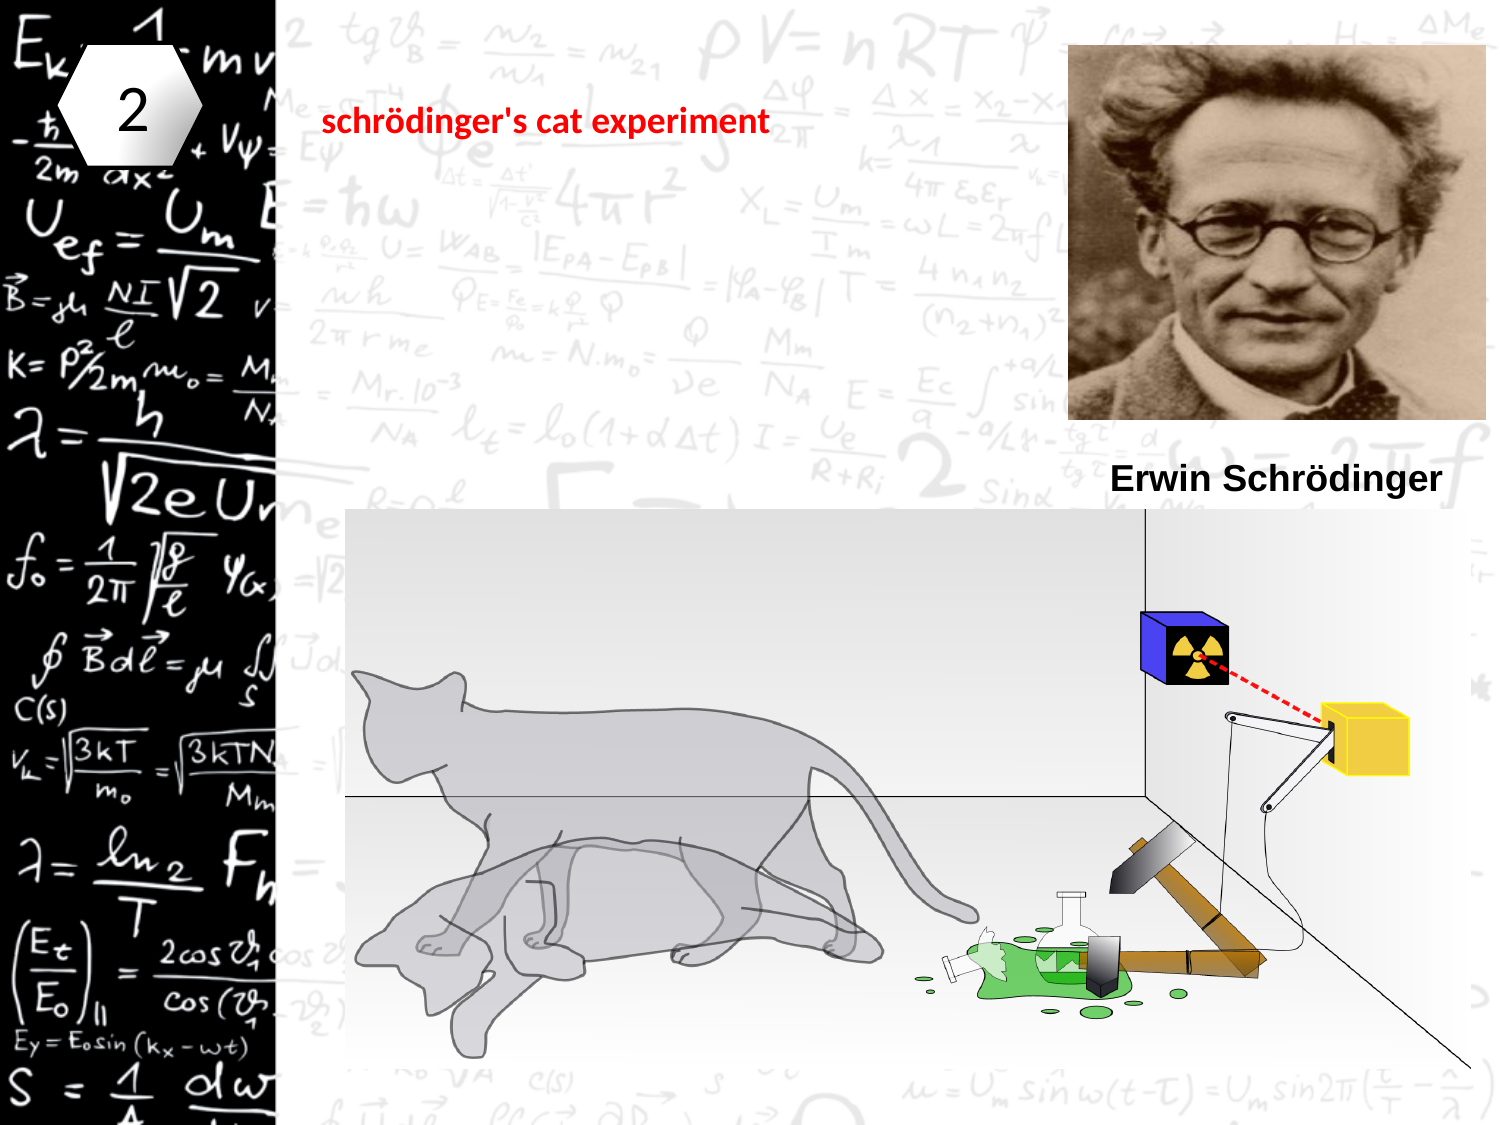

# schrödinger's cat experiment
2
Erwin Schrödinger